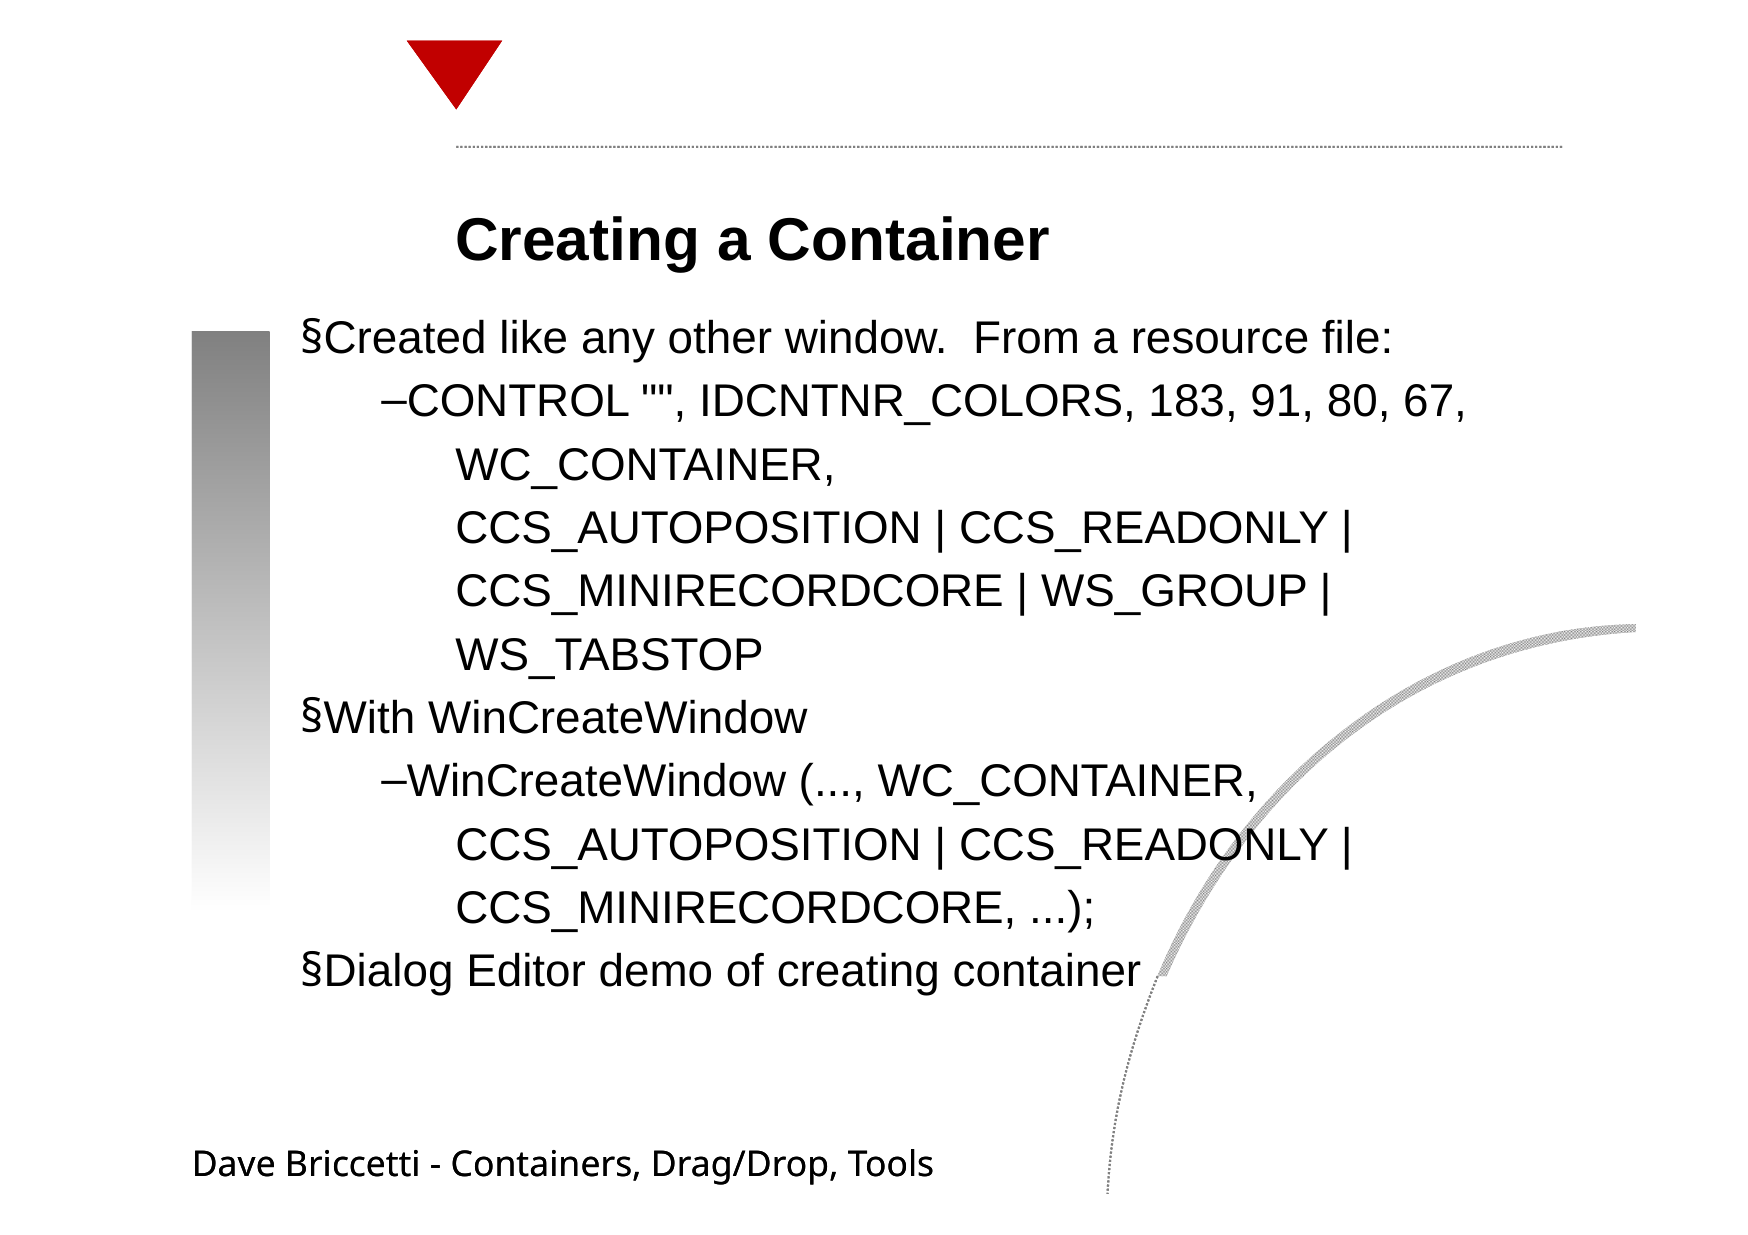

Creating a Container
Created like any other window. From a resource file:
CONTROL "", IDCNTNR_COLORS, 183, 91, 80, 67,
 WC_CONTAINER,
 CCS_AUTOPOSITION | CCS_READONLY |
 CCS_MINIRECORDCORE | WS_GROUP |
 WS_TABSTOP
With WinCreateWindow
WinCreateWindow (..., WC_CONTAINER,
 CCS_AUTOPOSITION | CCS_READONLY |
 CCS_MINIRECORDCORE, ...);
Dialog Editor demo of creating container
Dave Briccetti - Containers, Drag/Drop, Tools